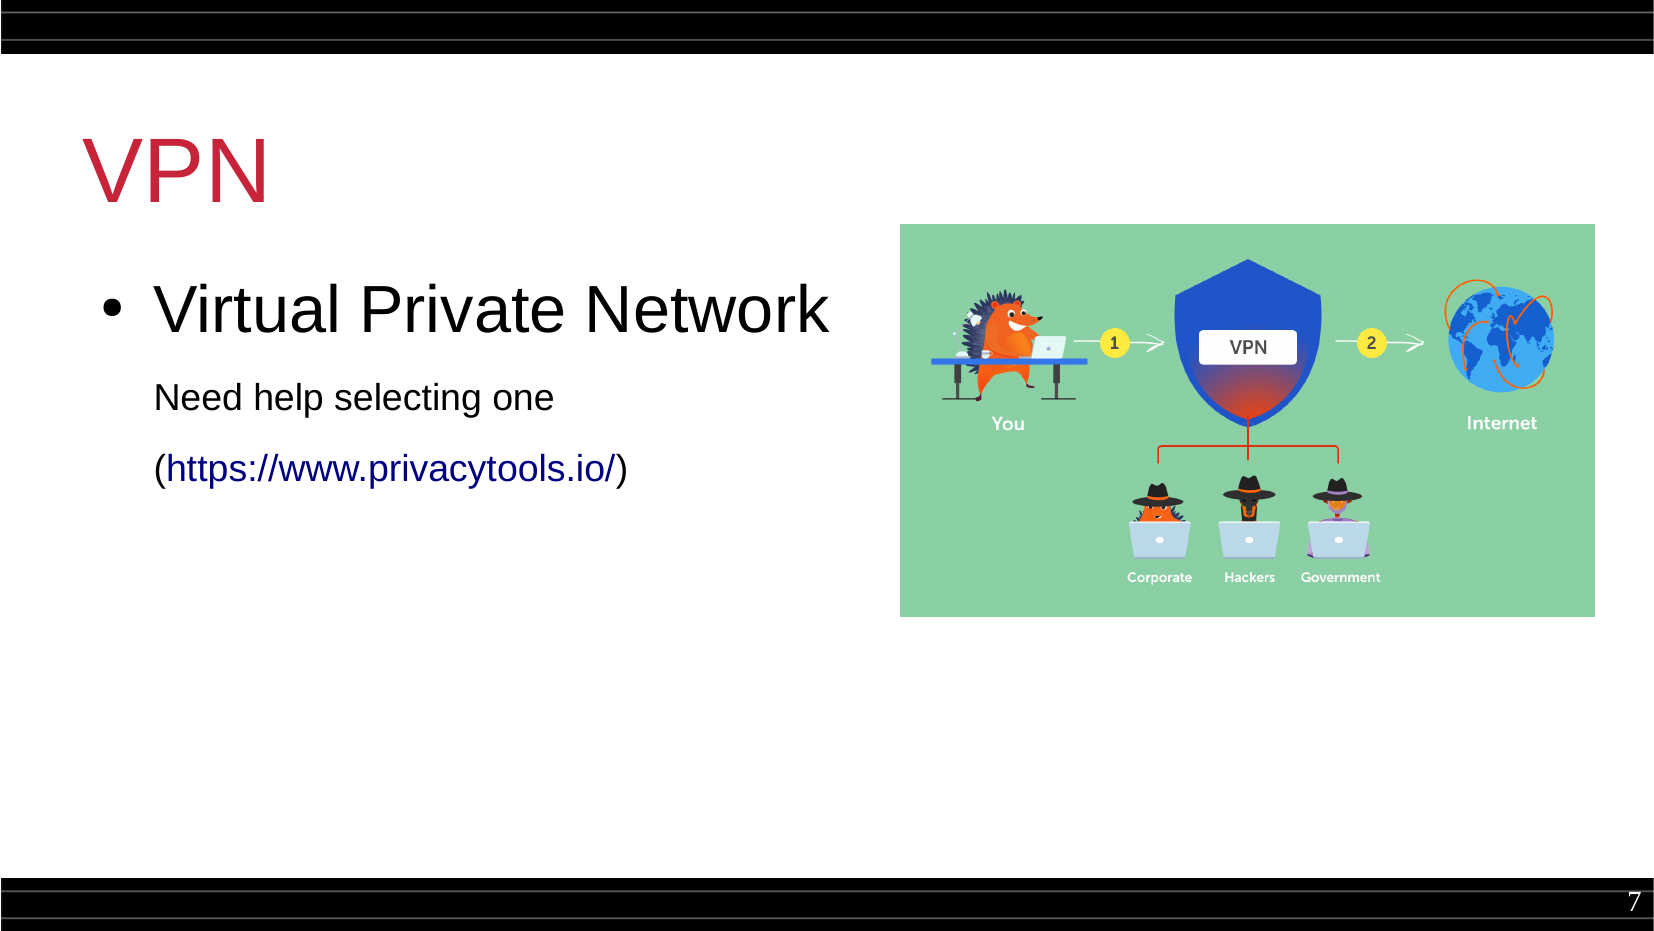

# VPN
Virtual Private Network
Need help selecting one
(https://www.privacytools.io/)
https://docs.python.org/2/howto/sockets.html